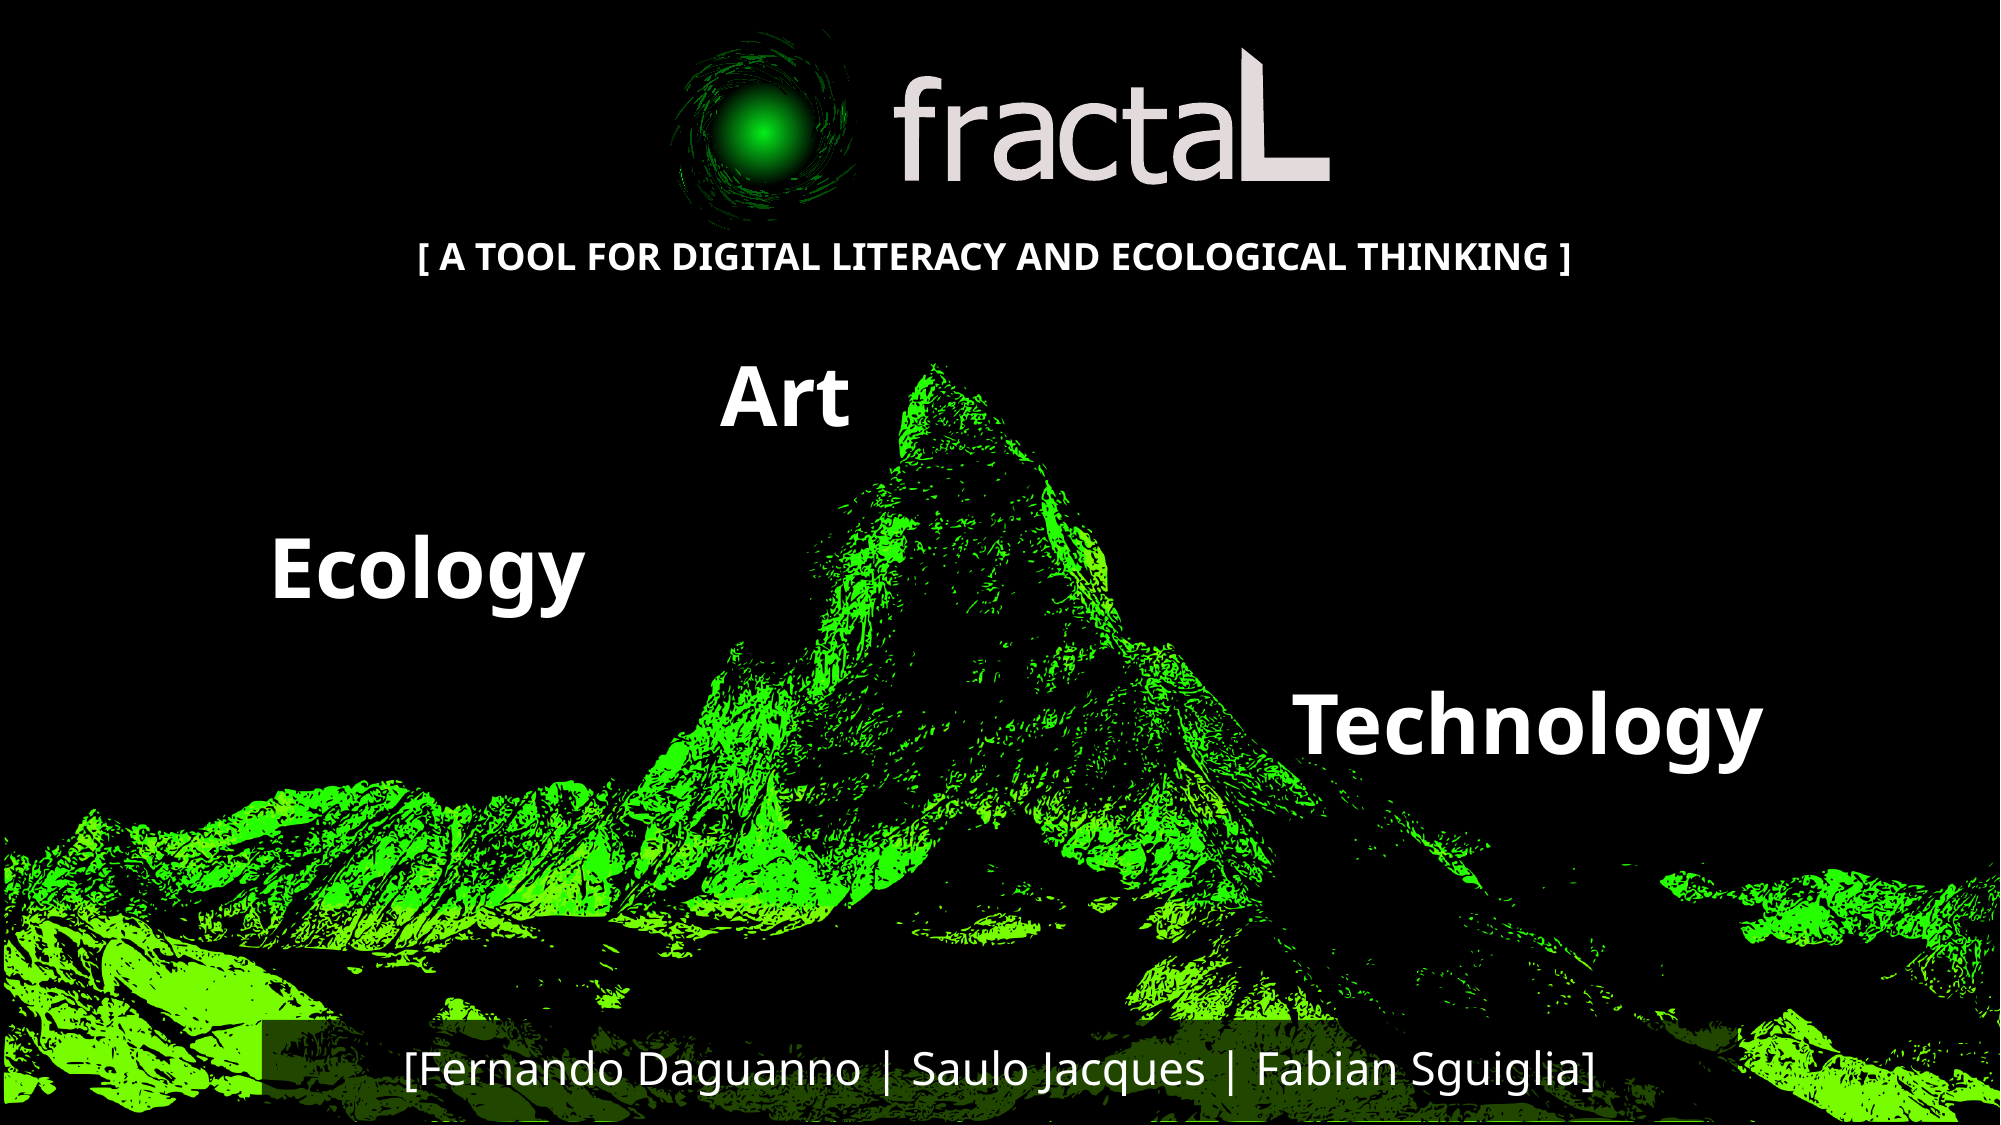

[ A TOOL FOR DIGITAL LITERACY AND ECOLOGICAL thinking ]
Art
Ecology
Technology
[Fernando Daguanno | Saulo Jacques | Fabian Sguiglia]